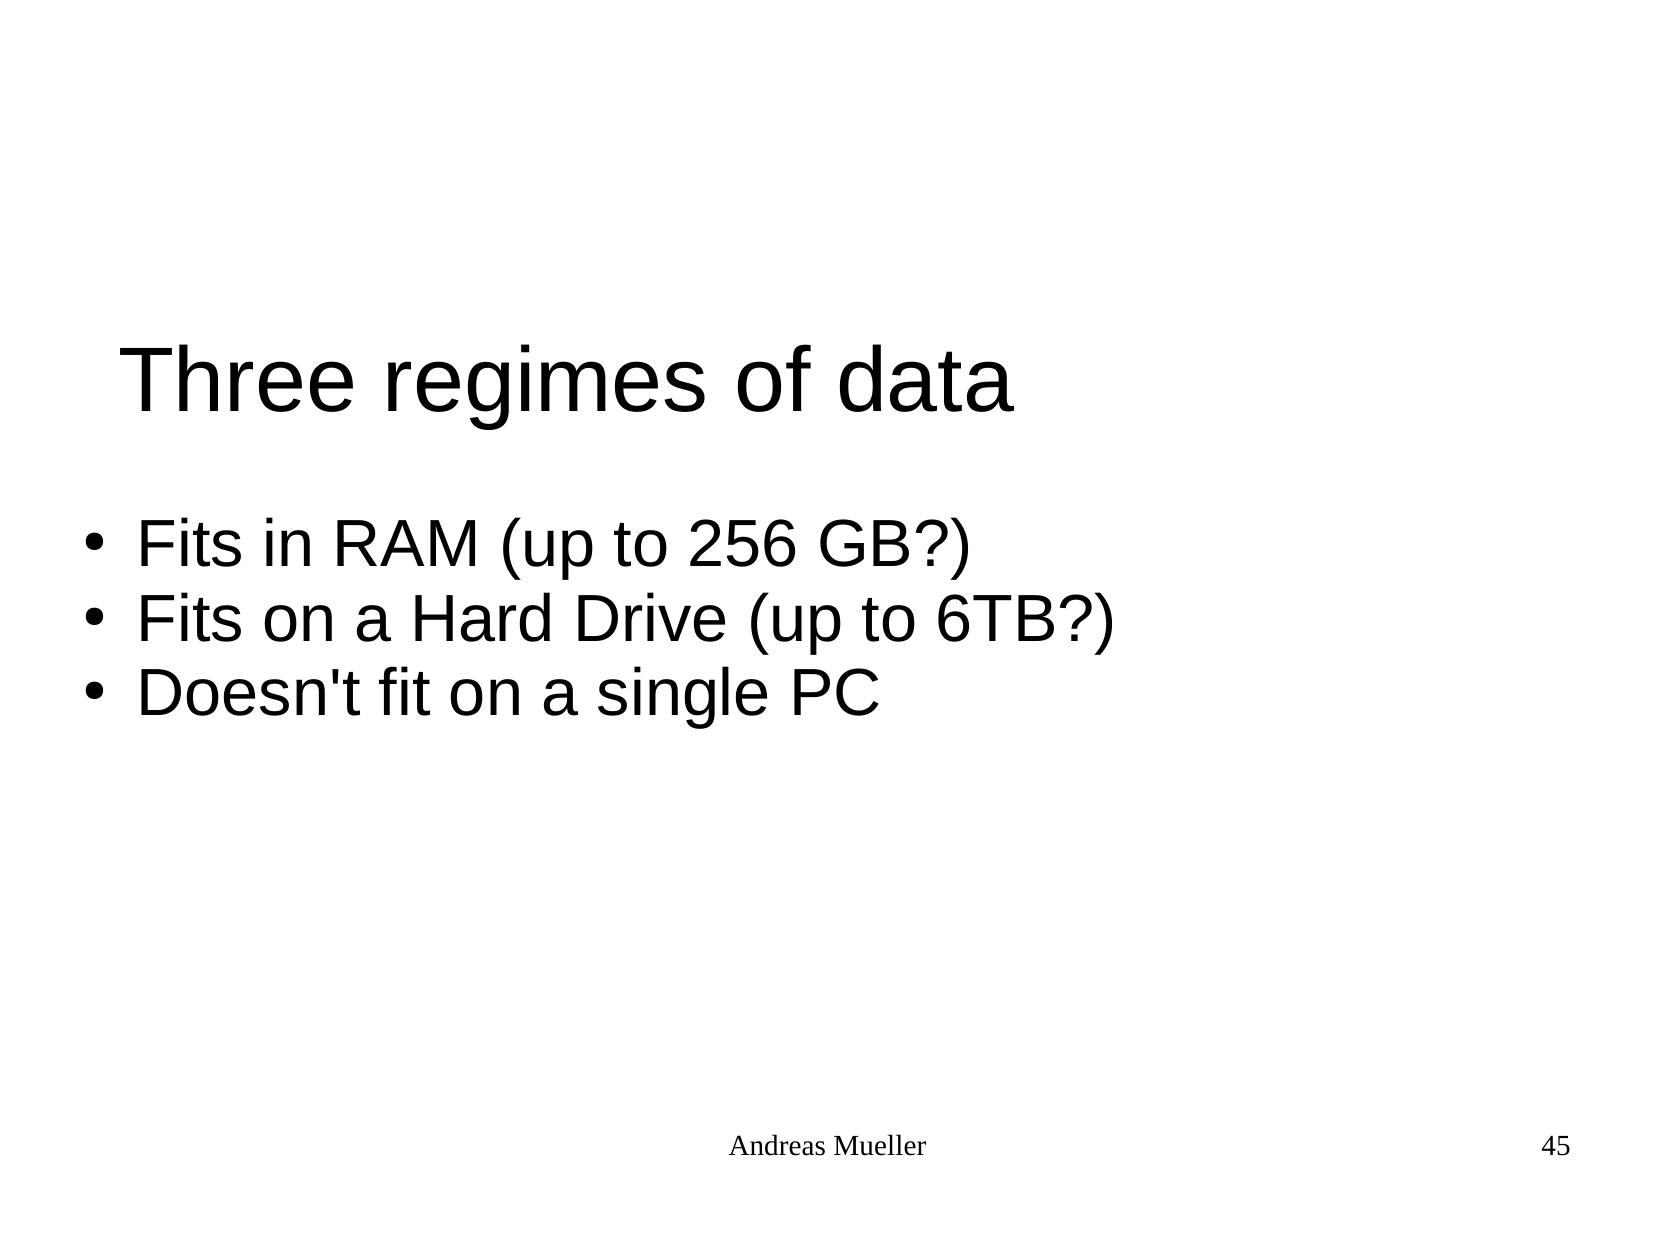

# Three regimes of data
 Fits in RAM (up to 256 GB?)
 Fits on a Hard Drive (up to 6TB?)
 Doesn't fit on a single PC
Andreas Mueller
45